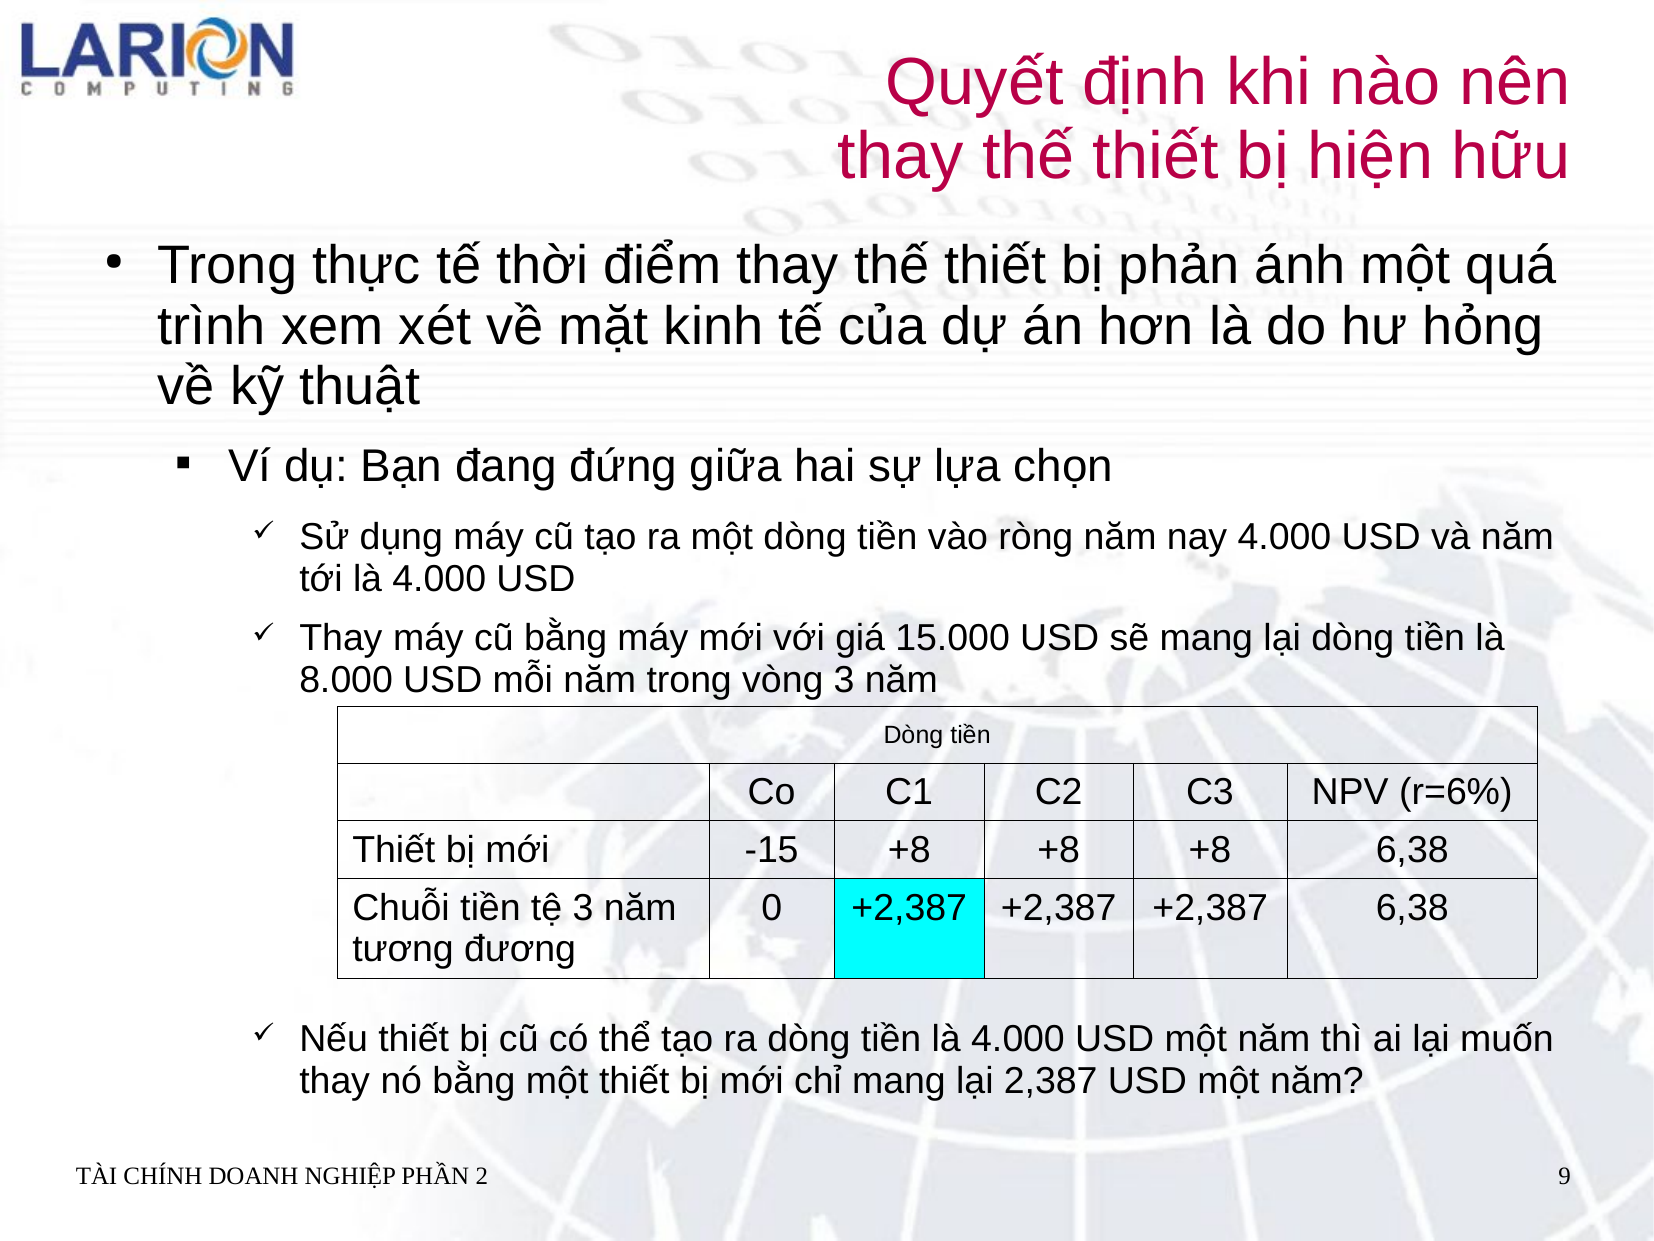

# Quyết định khi nào nên thay thế thiết bị hiện hữu
Trong thực tế thời điểm thay thế thiết bị phản ánh một quá trình xem xét về mặt kinh tế của dự án hơn là do hư hỏng về kỹ thuật
Ví dụ: Bạn đang đứng giữa hai sự lựa chọn
Sử dụng máy cũ tạo ra một dòng tiền vào ròng năm nay 4.000 USD và năm tới là 4.000 USD
Thay máy cũ bằng máy mới với giá 15.000 USD sẽ mang lại dòng tiền là 8.000 USD mỗi năm trong vòng 3 năm
Nếu thiết bị cũ có thể tạo ra dòng tiền là 4.000 USD một năm thì ai lại muốn thay nó bằng một thiết bị mới chỉ mang lại 2,387 USD một năm?
| Dòng tiền | | | | | |
| --- | --- | --- | --- | --- | --- |
| | Co | C1 | C2 | C3 | NPV (r=6%) |
| Thiết bị mới | -15 | +8 | +8 | +8 | 6,38 |
| Chuỗi tiền tệ 3 năm tương đương | 0 | +2,387 | +2,387 | +2,387 | 6,38 |
TÀI CHÍNH DOANH NGHIỆP PHẦN 2
9